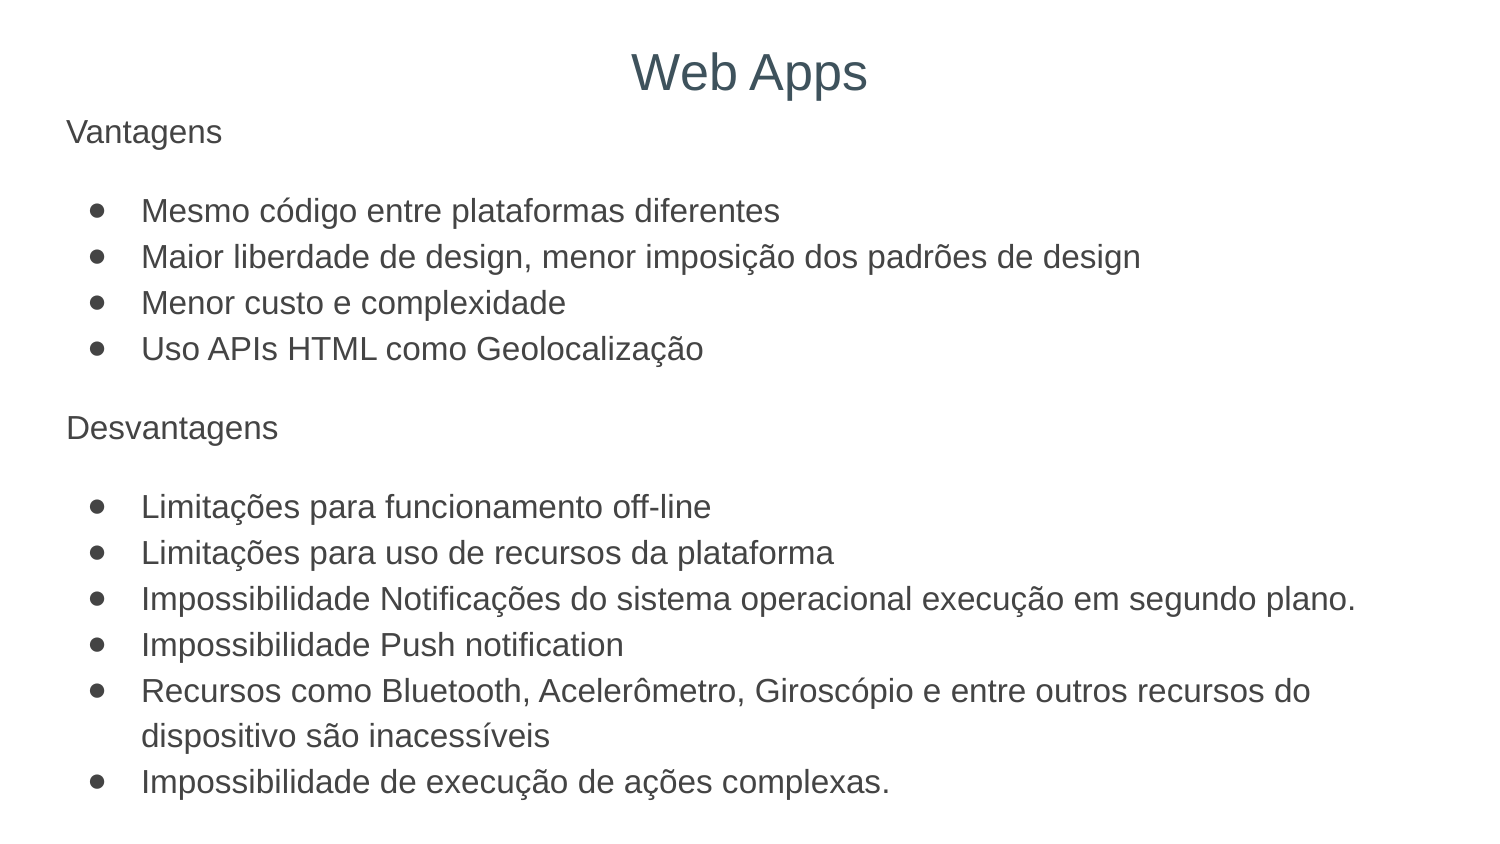

Web Apps
# Vantagens
Mesmo código entre plataformas diferentes
Maior liberdade de design, menor imposição dos padrões de design
Menor custo e complexidade
Uso APIs HTML como Geolocalização
Desvantagens
Limitações para funcionamento off-line
Limitações para uso de recursos da plataforma
Impossibilidade Notificações do sistema operacional execução em segundo plano.
Impossibilidade Push notification
Recursos como Bluetooth, Acelerômetro, Giroscópio e entre outros recursos do dispositivo são inacessíveis
Impossibilidade de execução de ações complexas.